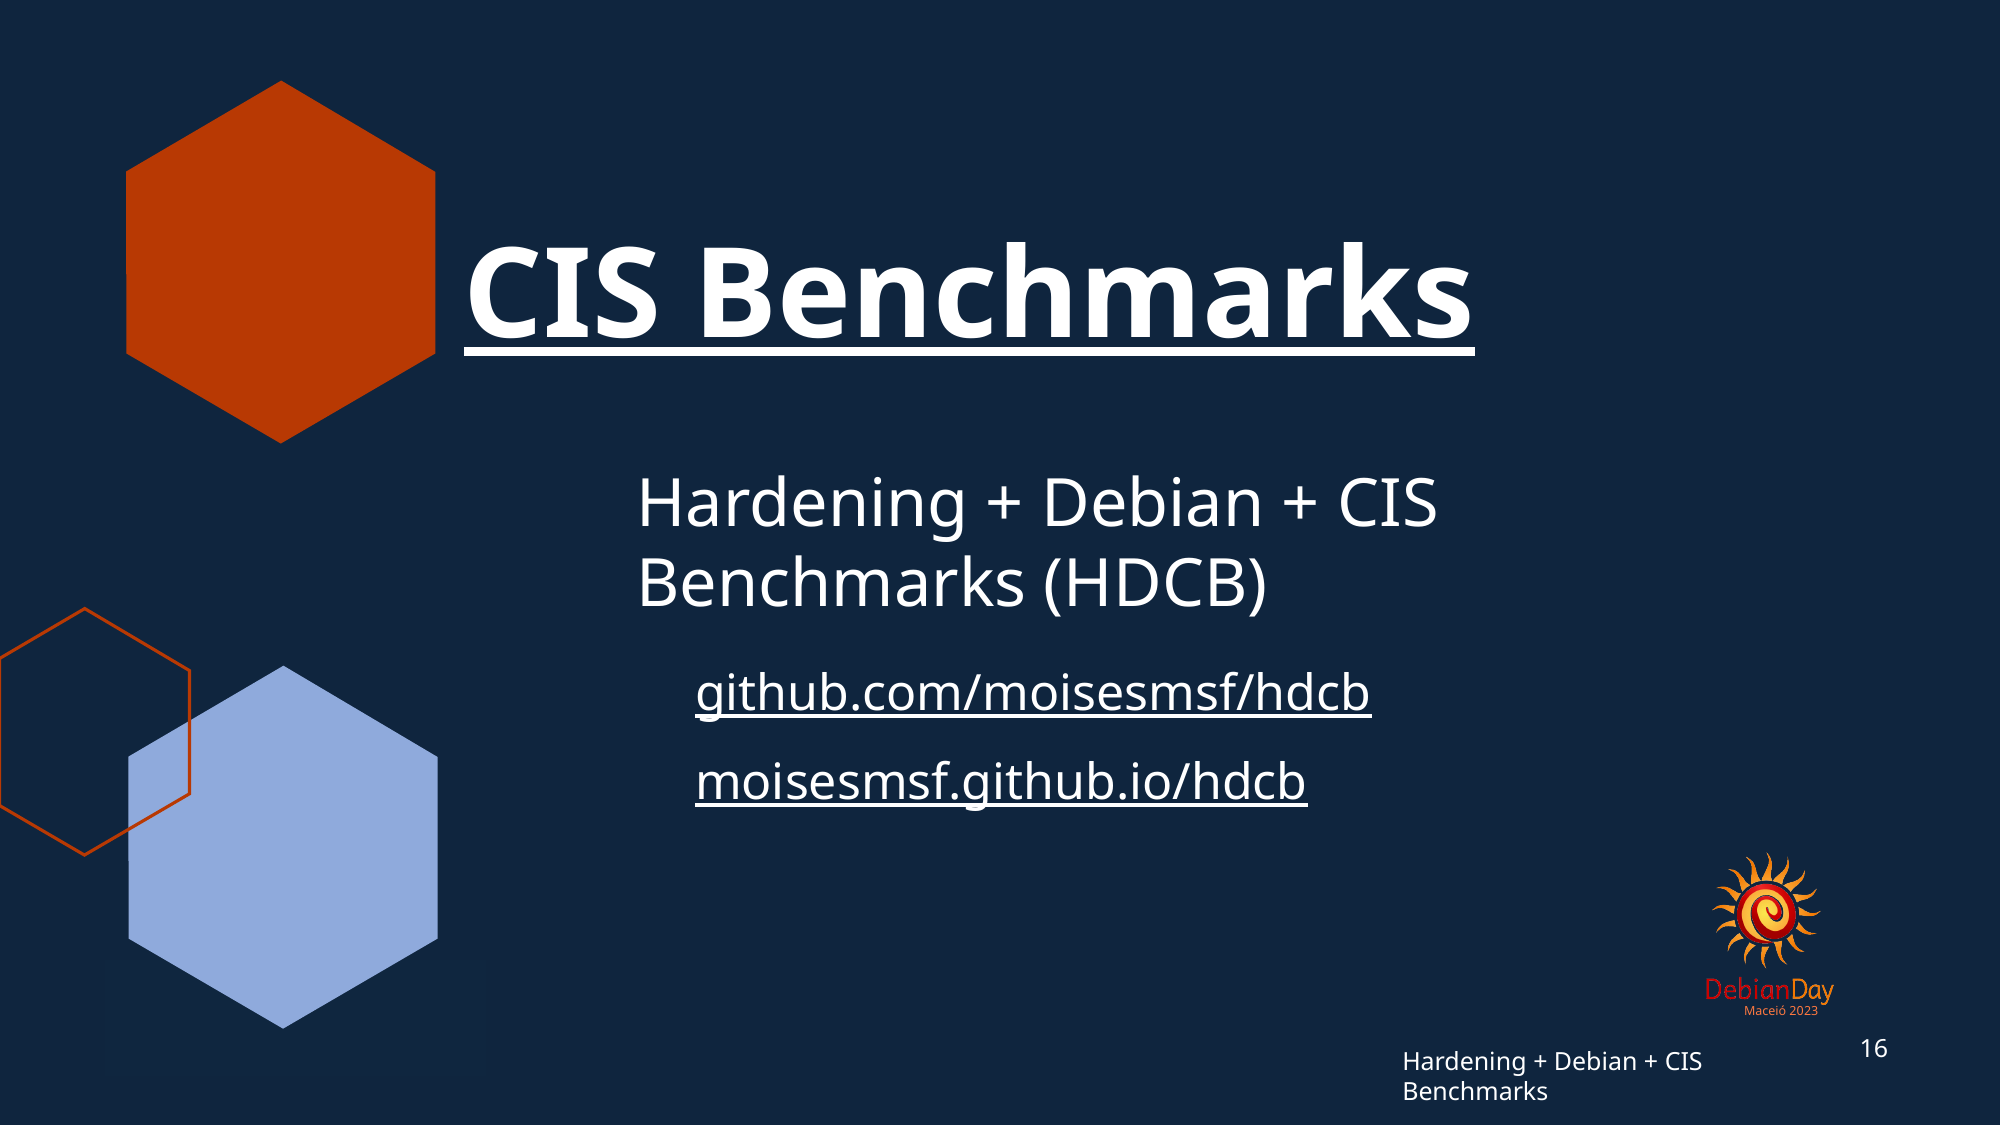

# CIS Benchmarks
Hardening + Debian + CIS Benchmarks (HDCB)
github.com/moisesmsf/hdcb
moisesmsf.github.io/hdcb
Maceió 2023
Hardening + Debian + CIS Benchmarks